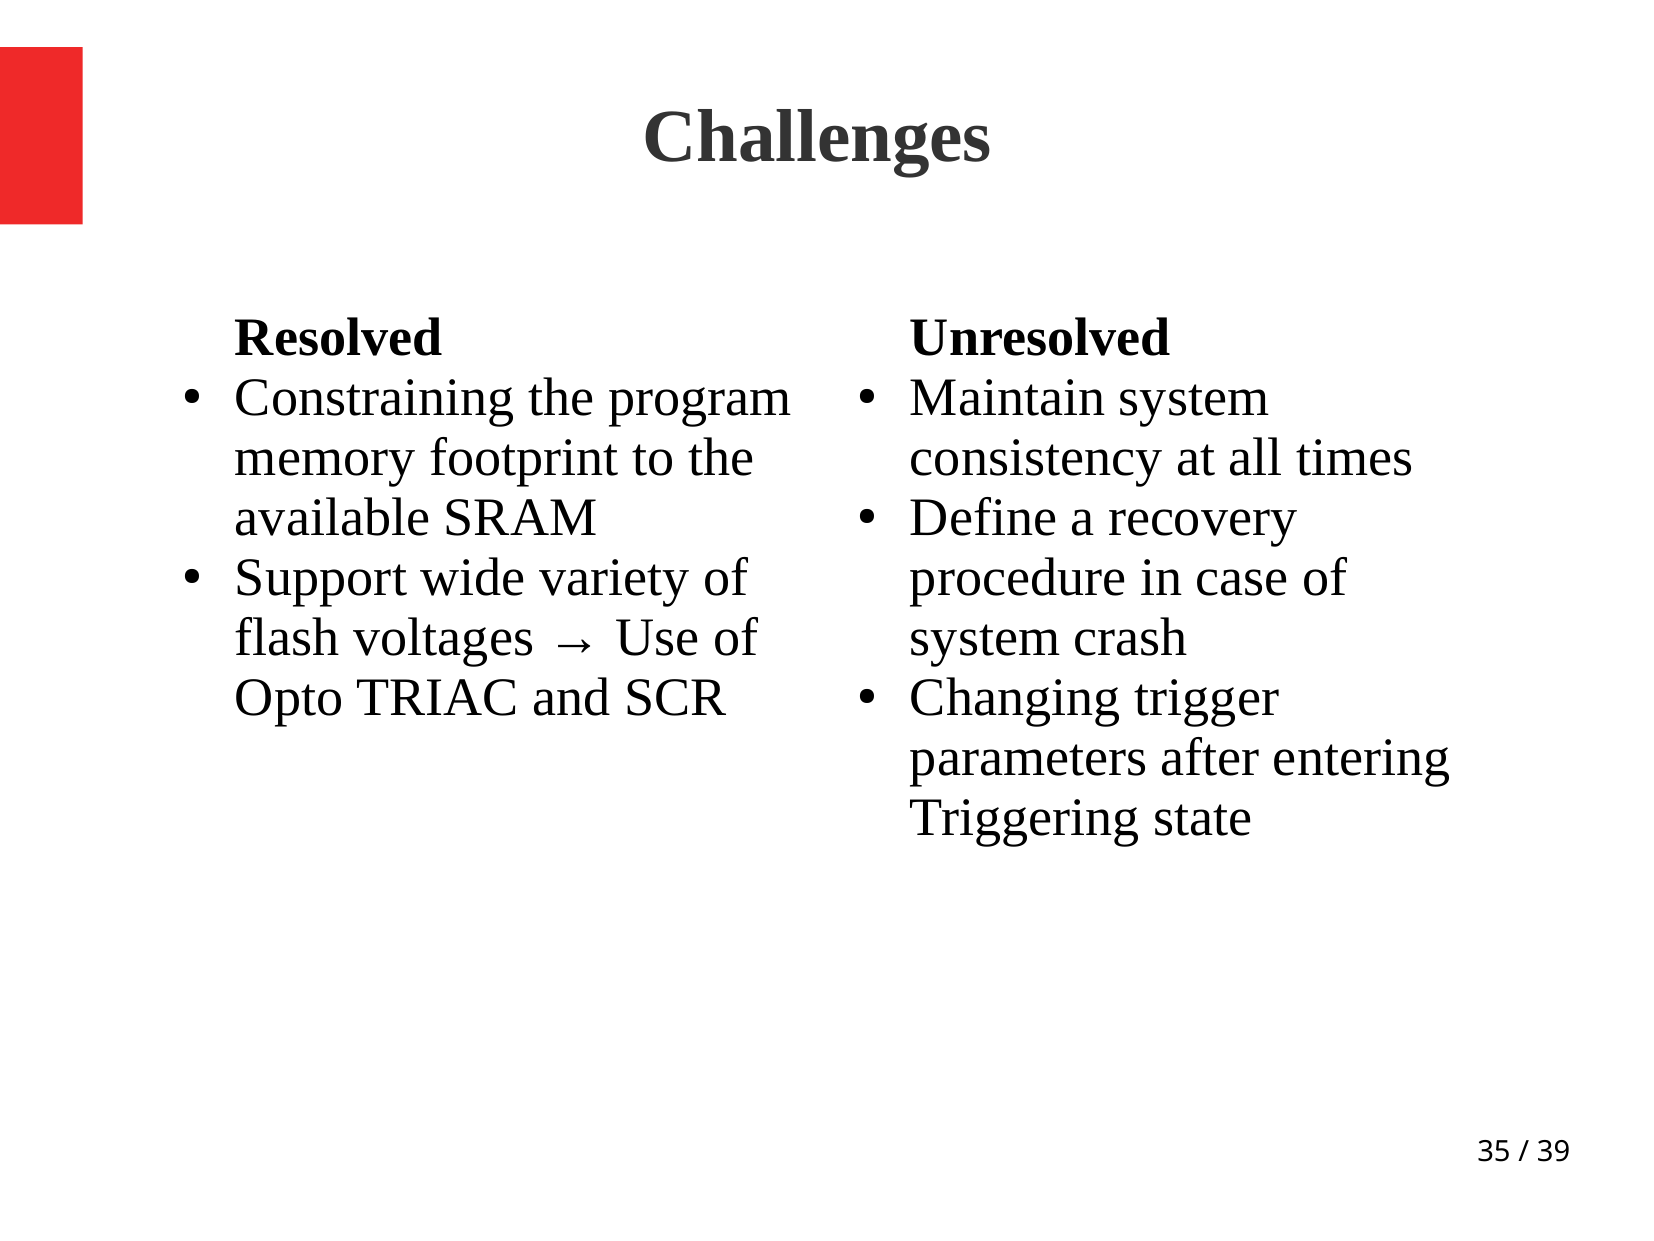

# Challenges
Resolved
Constraining the program memory footprint to the available SRAM
Support wide variety of flash voltages → Use of Opto TRIAC and SCR
Unresolved
Maintain system consistency at all times
Define a recovery procedure in case of system crash
Changing trigger parameters after entering Triggering state
35